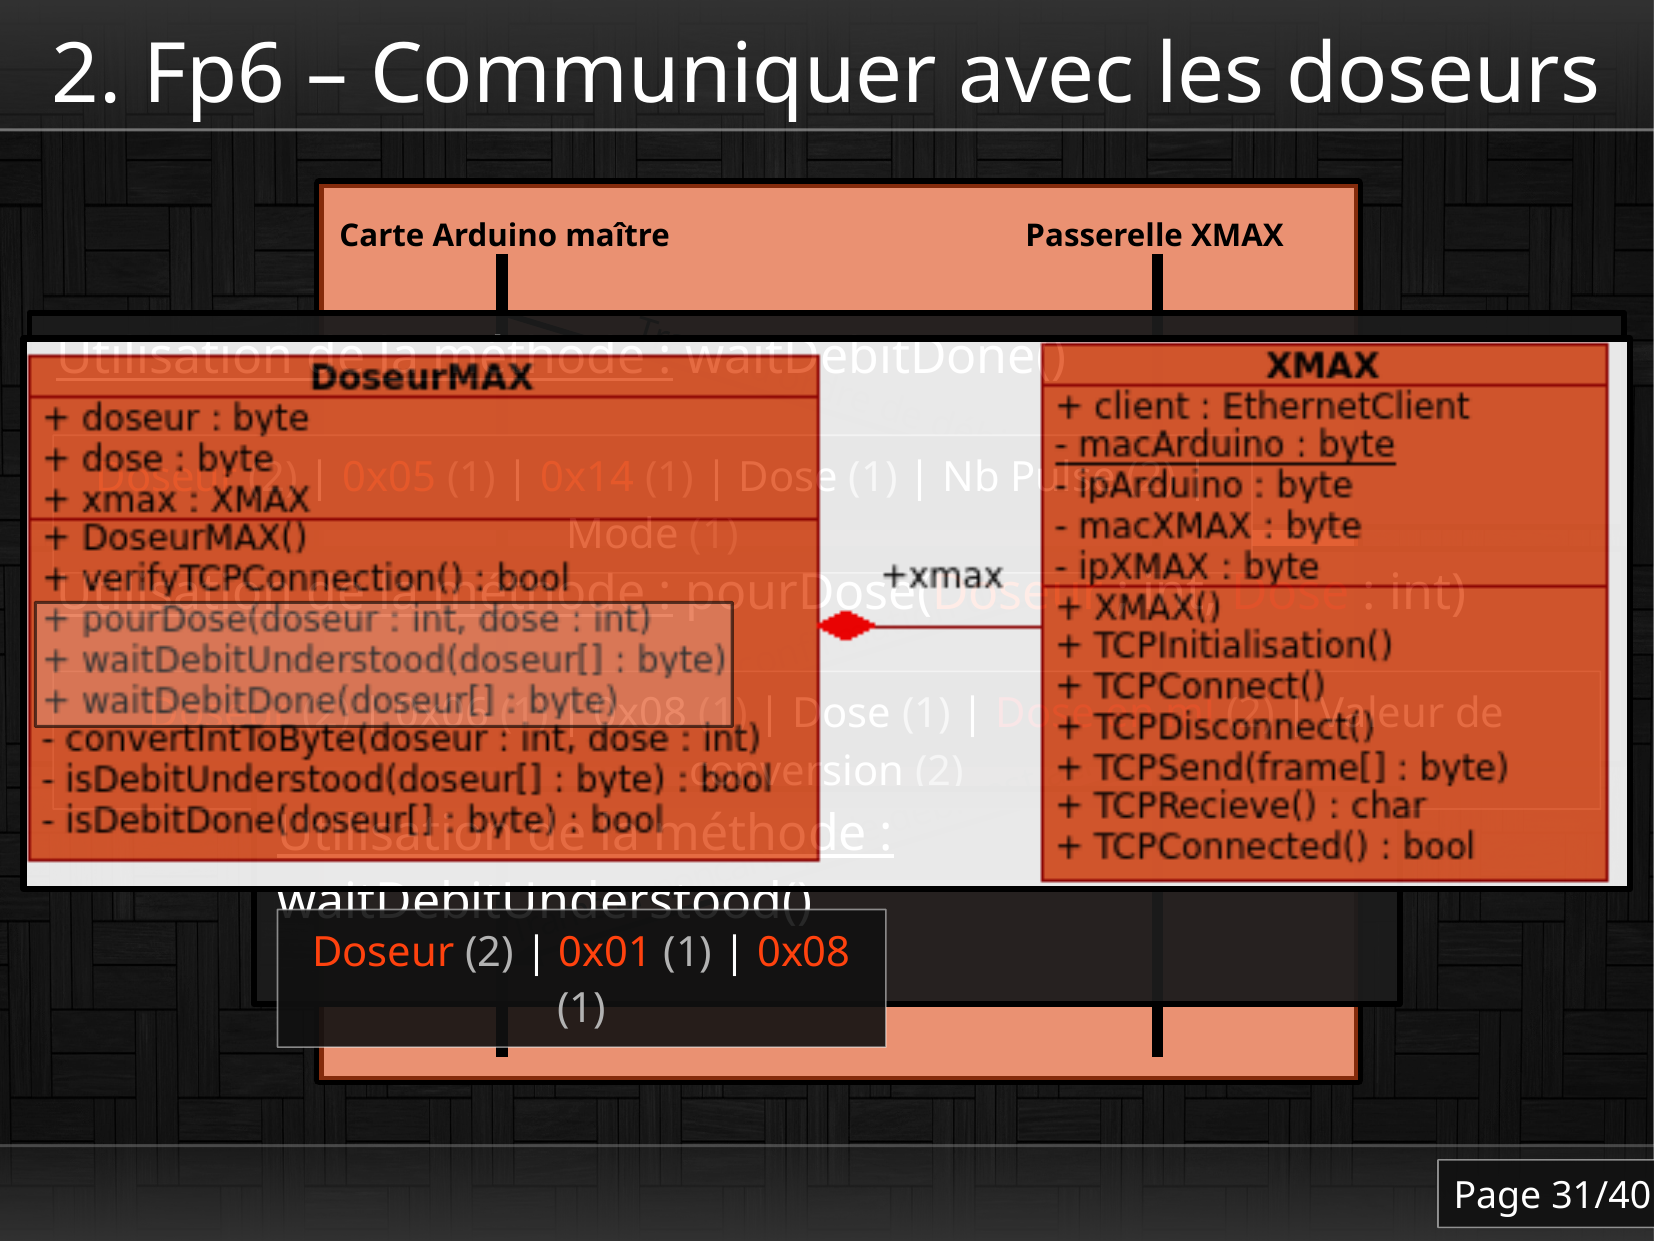

2. Fp6 – Communiquer avec les doseurs
Carte Arduino maître
Passerelle XMAX
Trame d'ordre de débit
Utilisation de la méthode : waitDebitDone()
Doseur (2) | 0x05 (1) | 0x14 (1) | Dose (1) | Nb Pulse (2) | Mode (1)
Trame de confirmation de débit
Utilisation de la méthode : pourDose(Doseur ; int, Dose : int)
Doseur (2) | 0x06 (1) | 0x08 (1) | Dose (1) | Dose en ml (2) | Valeur de conversion (2)
Trame annonçant que le débit est achevé
Utilisation de la méthode : waitDebitUnderstood()
Doseur (2) | 0x01 (1) | 0x08 (1)